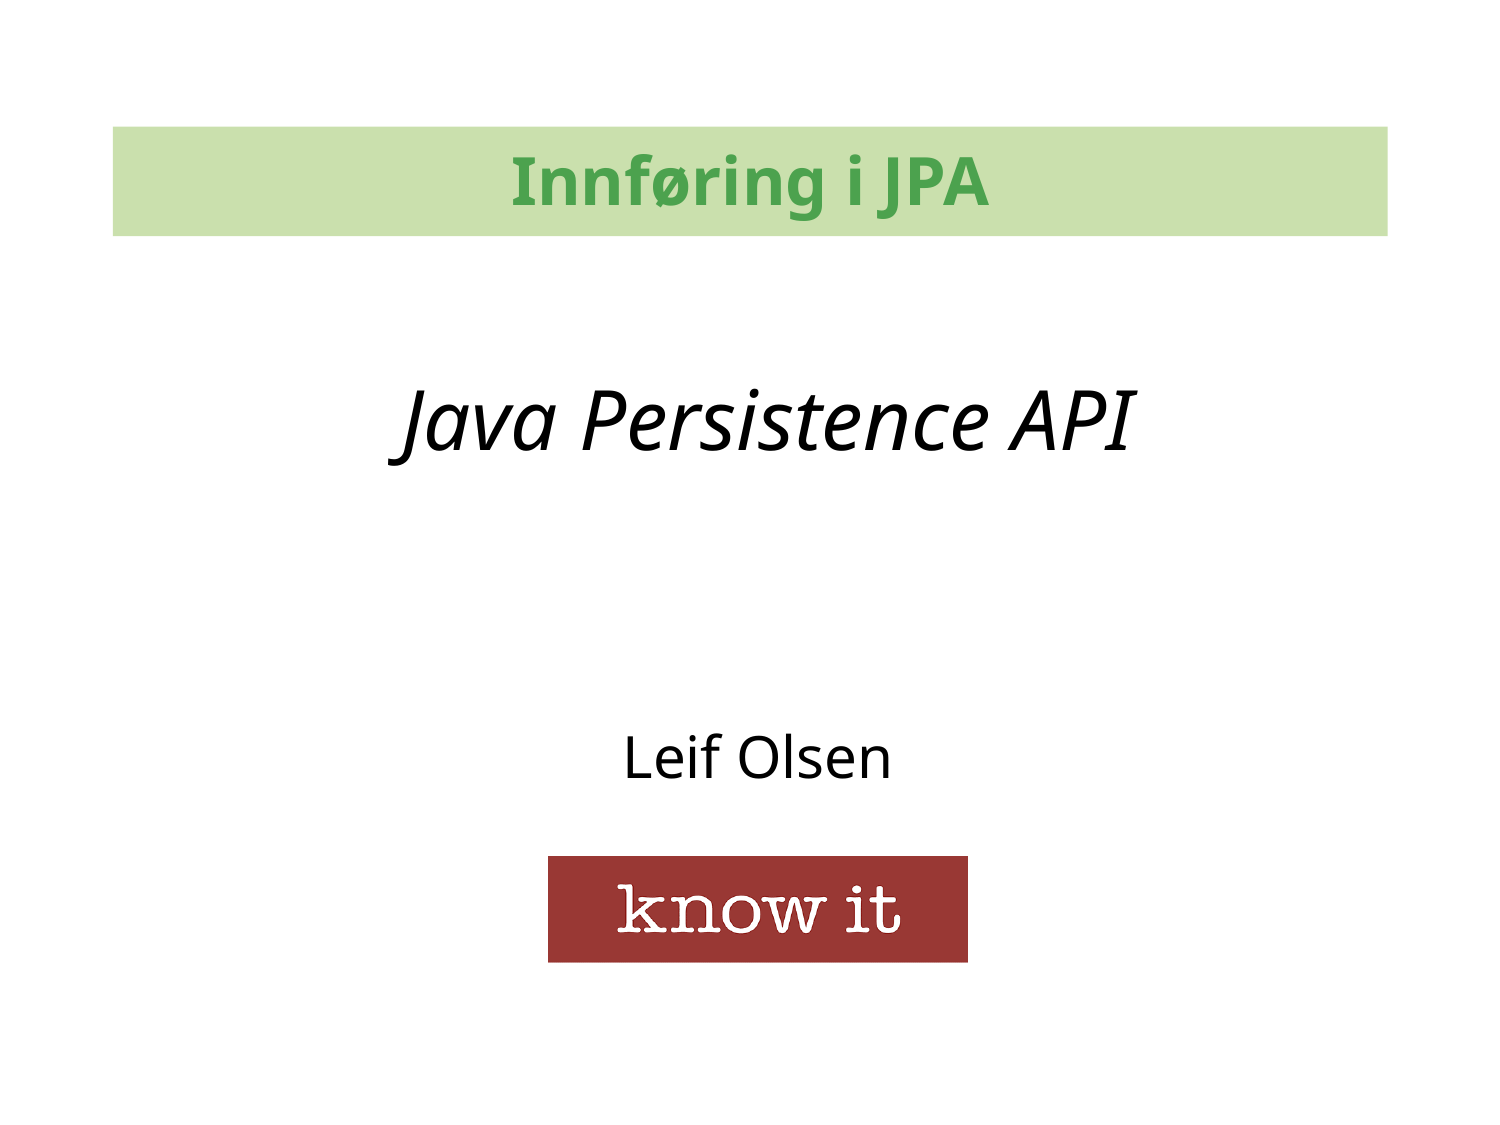

Innføring i JPA
Java Persistence API
Leif Olsen